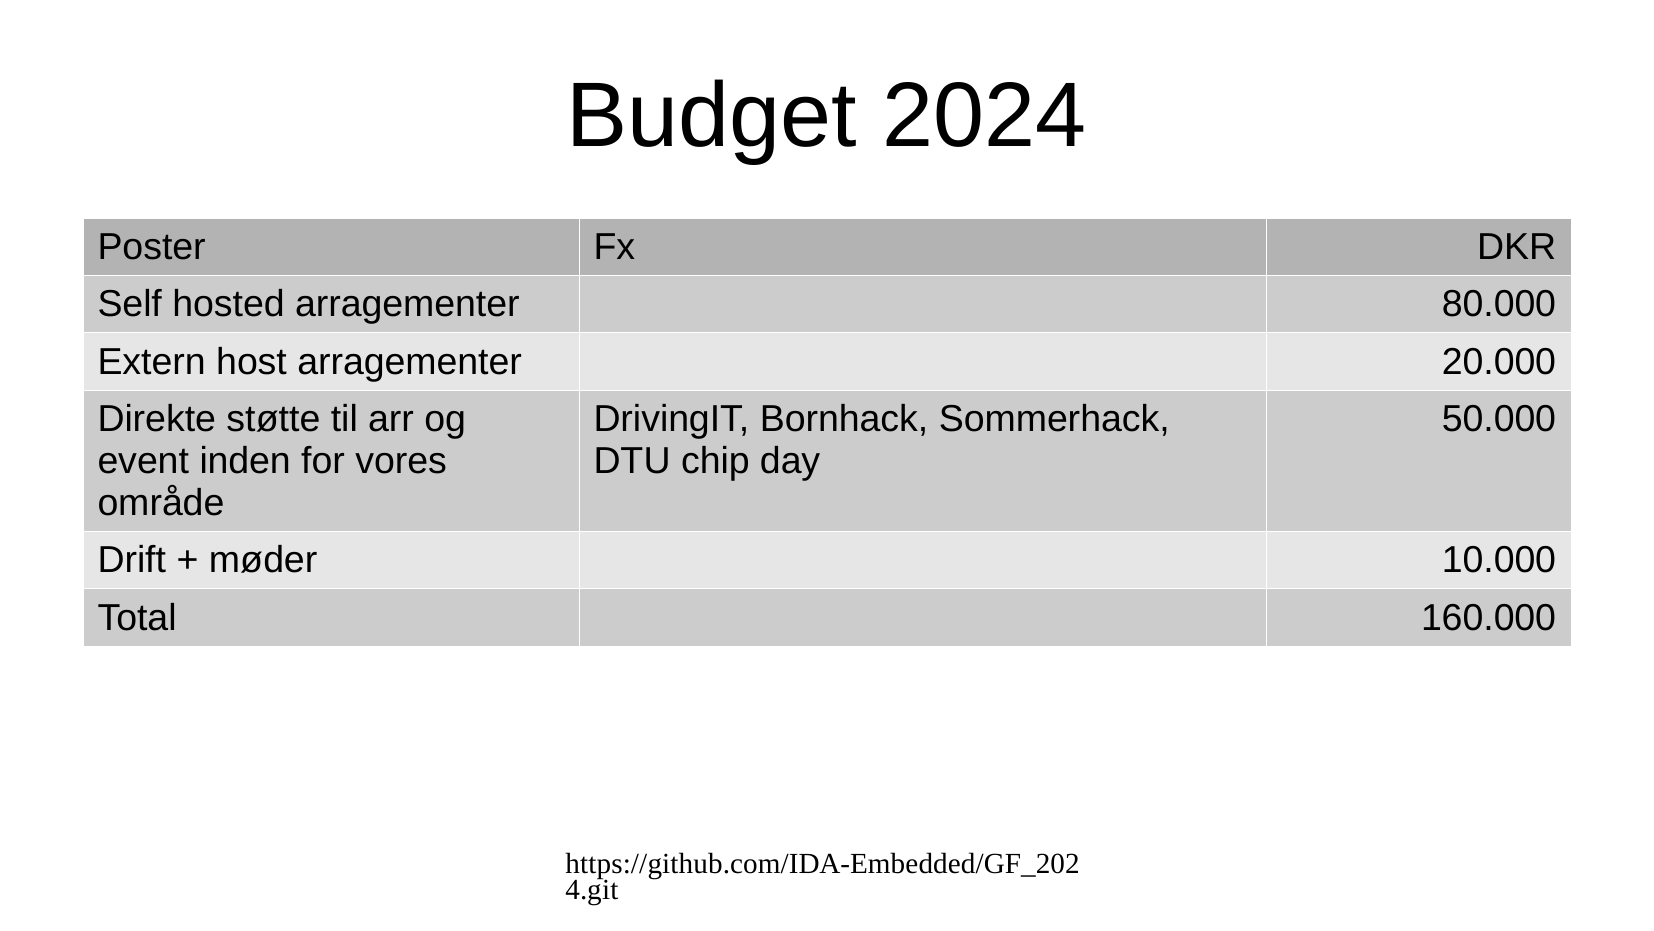

# Budget 2024
| Poster | Fx | DKR |
| --- | --- | --- |
| Self hosted arragementer | | 80.000 |
| Extern host arragementer | | 20.000 |
| Direkte støtte til arr og event inden for vores område | DrivingIT, Bornhack, Sommerhack, DTU chip day | 50.000 |
| Drift + møder | | 10.000 |
| Total | | 160.000 |
https://github.com/IDA-Embedded/GF_2024.git